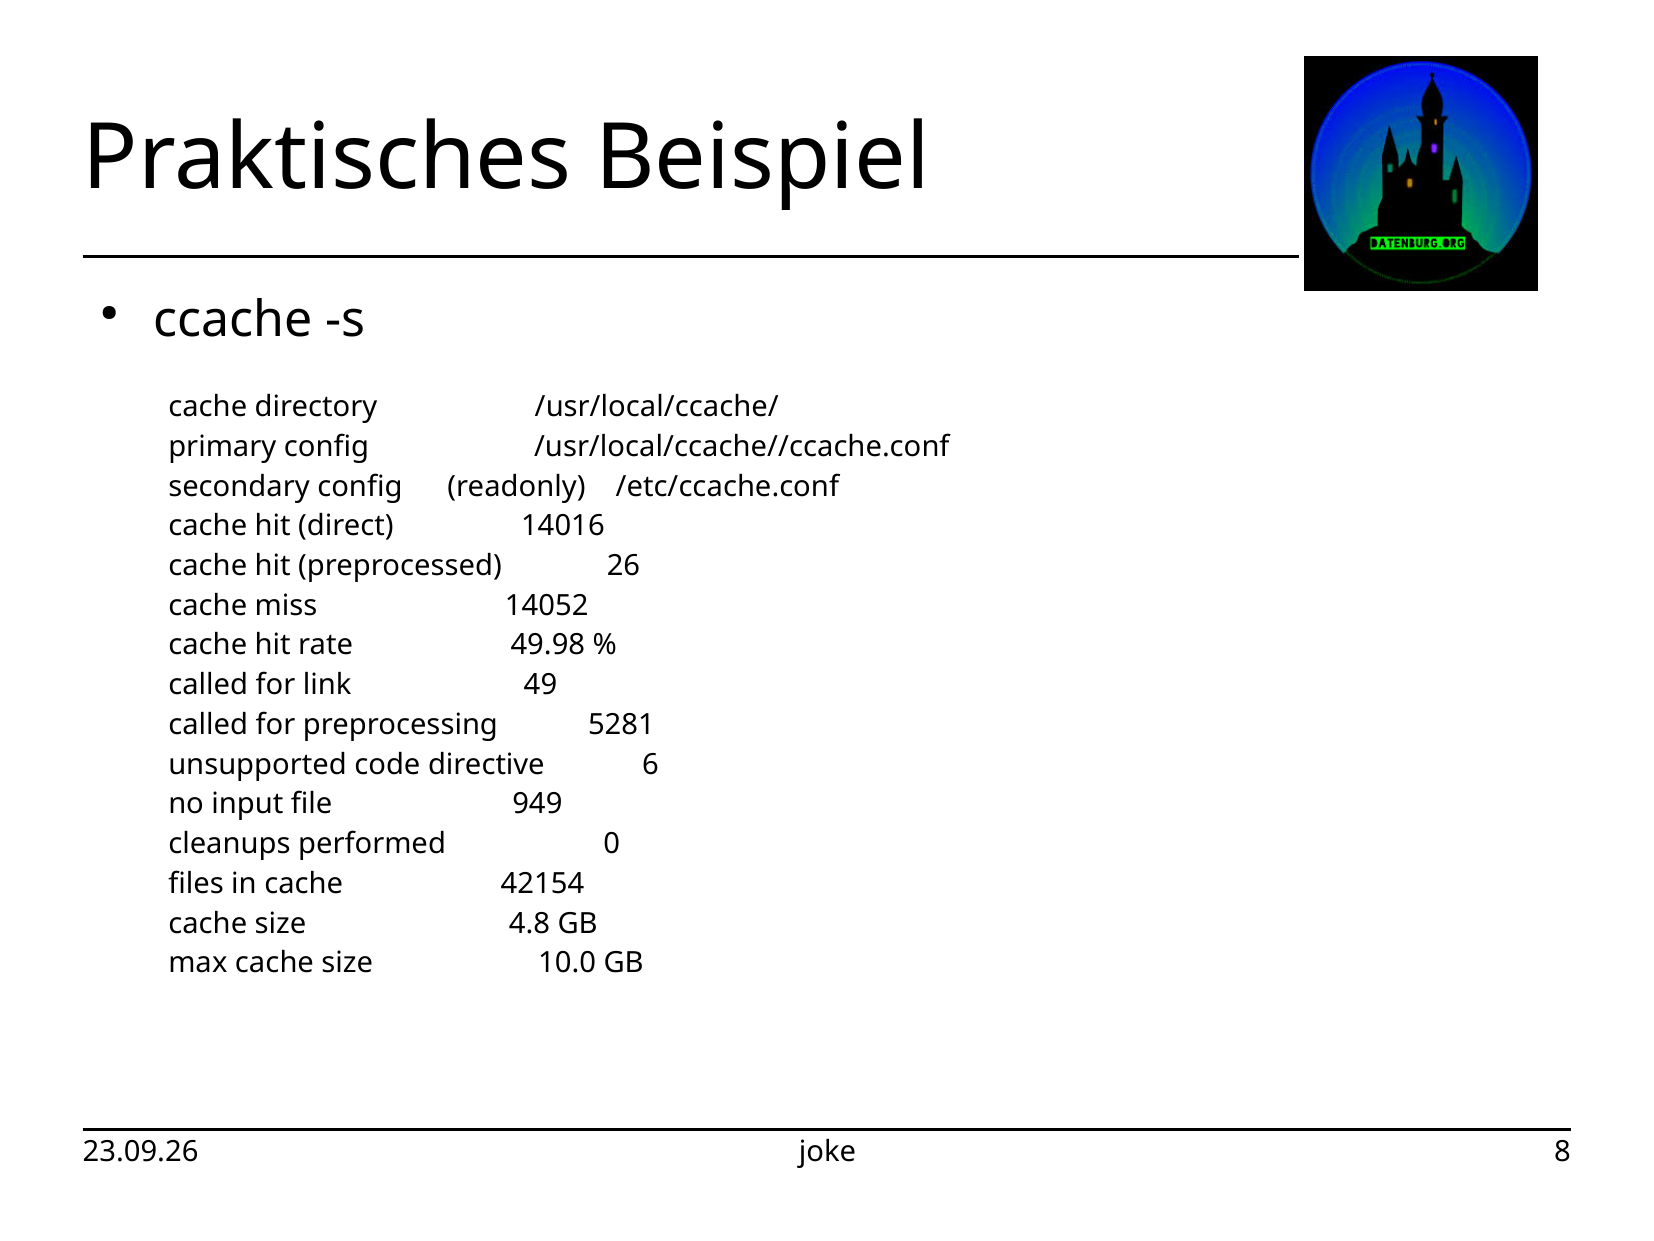

# Praktisches Beispiel
ccache -s
cache directory /usr/local/ccache/
primary config /usr/local/ccache//ccache.conf
secondary config (readonly) /etc/ccache.conf
cache hit (direct) 14016
cache hit (preprocessed) 26
cache miss 14052
cache hit rate 49.98 %
called for link 49
called for preprocessing 5281
unsupported code directive 6
no input file 949
cleanups performed 0
files in cache 42154
cache size 4.8 GB
max cache size 10.0 GB
Chrissi^
8